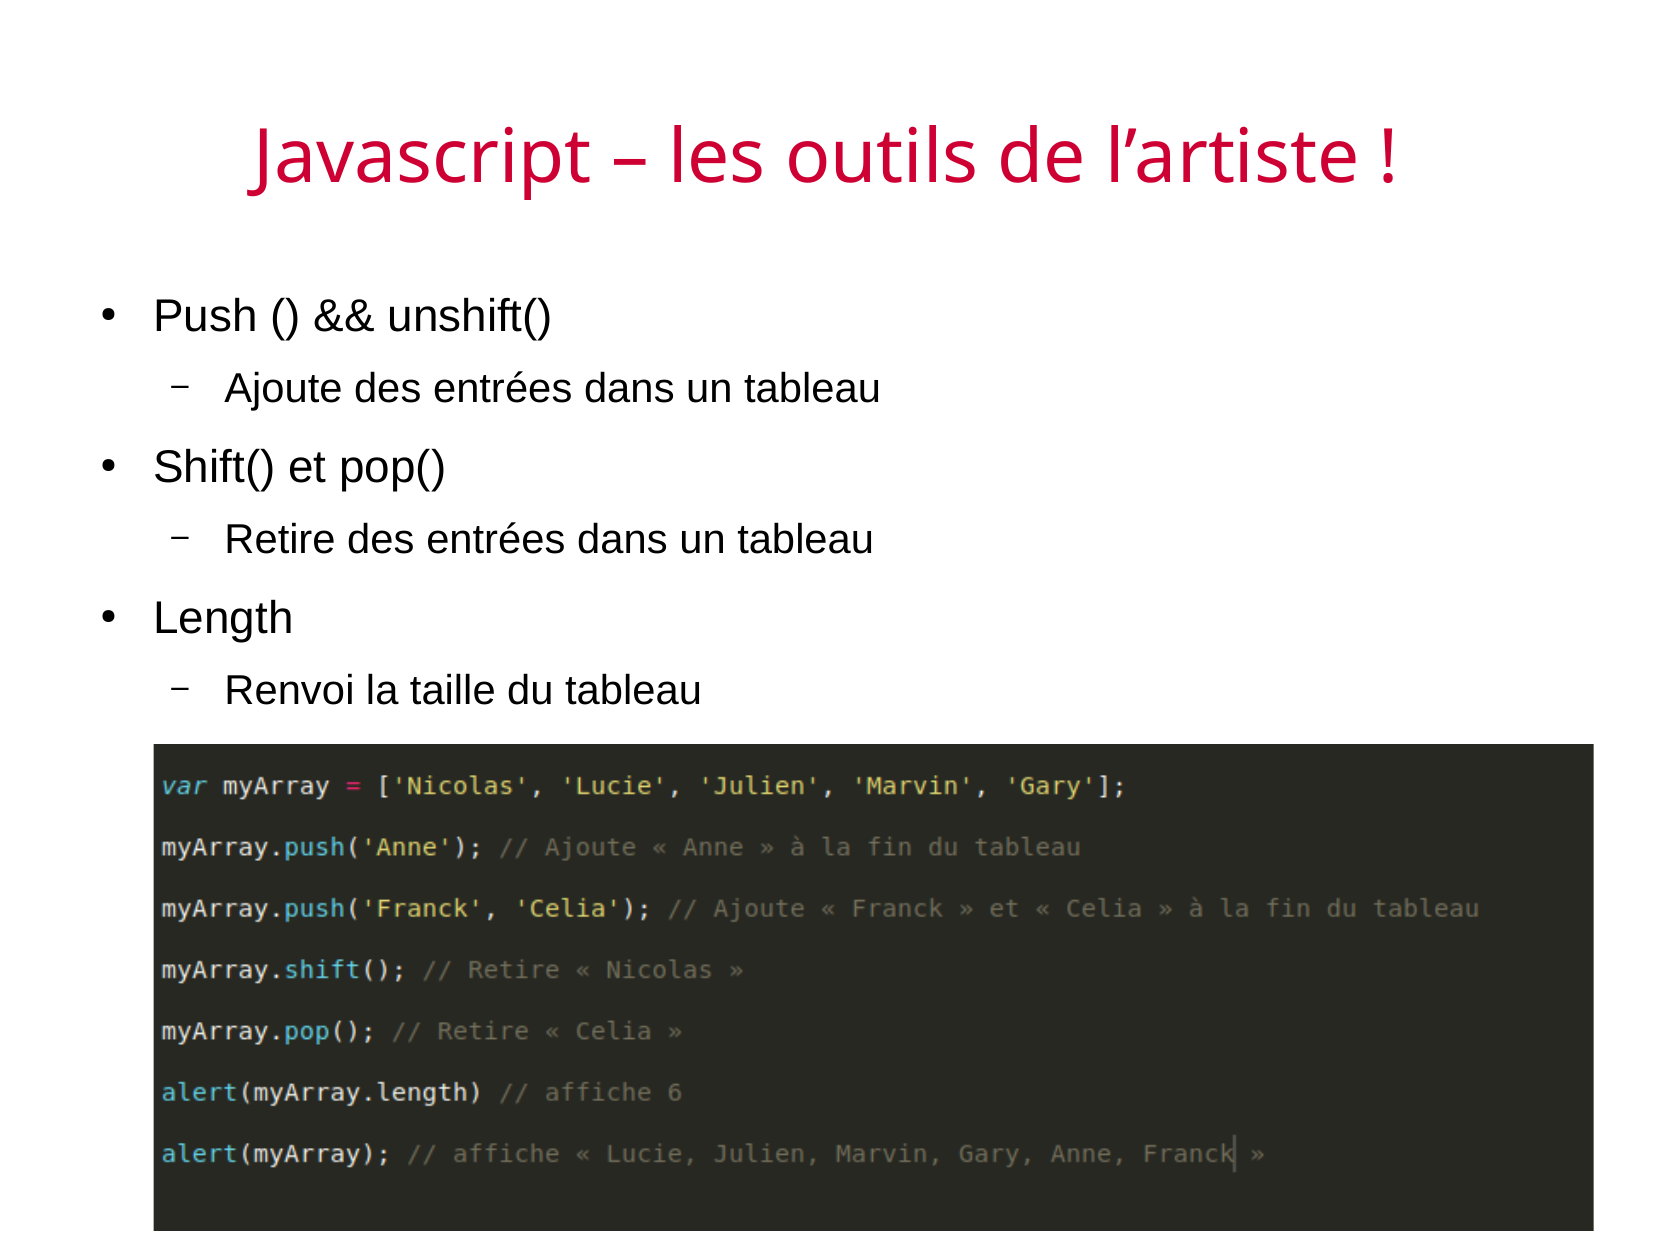

Javascript – les outils de l’artiste !
# Push () && unshift()
Ajoute des entrées dans un tableau
Shift() et pop()
Retire des entrées dans un tableau
Length
Renvoi la taille du tableau